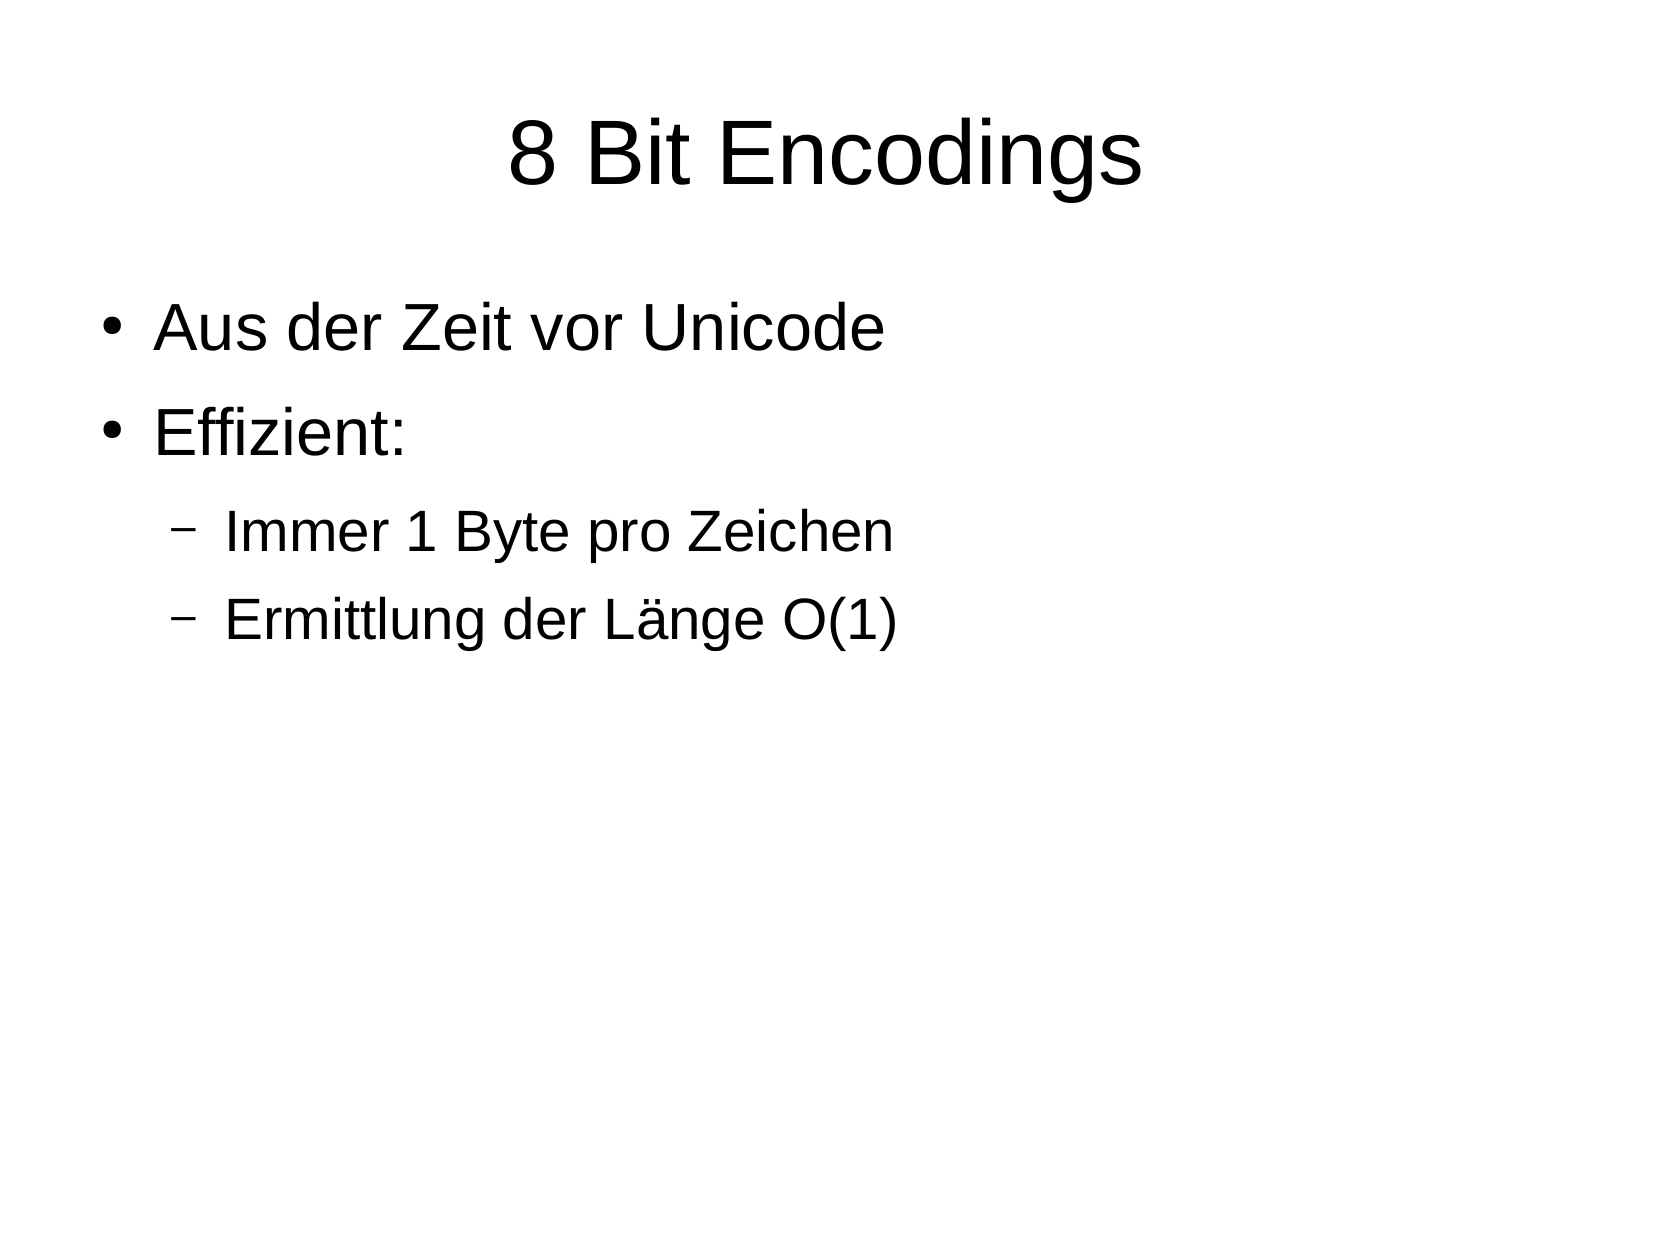

# 8 Bit Encodings
Aus der Zeit vor Unicode
Effizient:
Immer 1 Byte pro Zeichen
Ermittlung der Länge O(1)